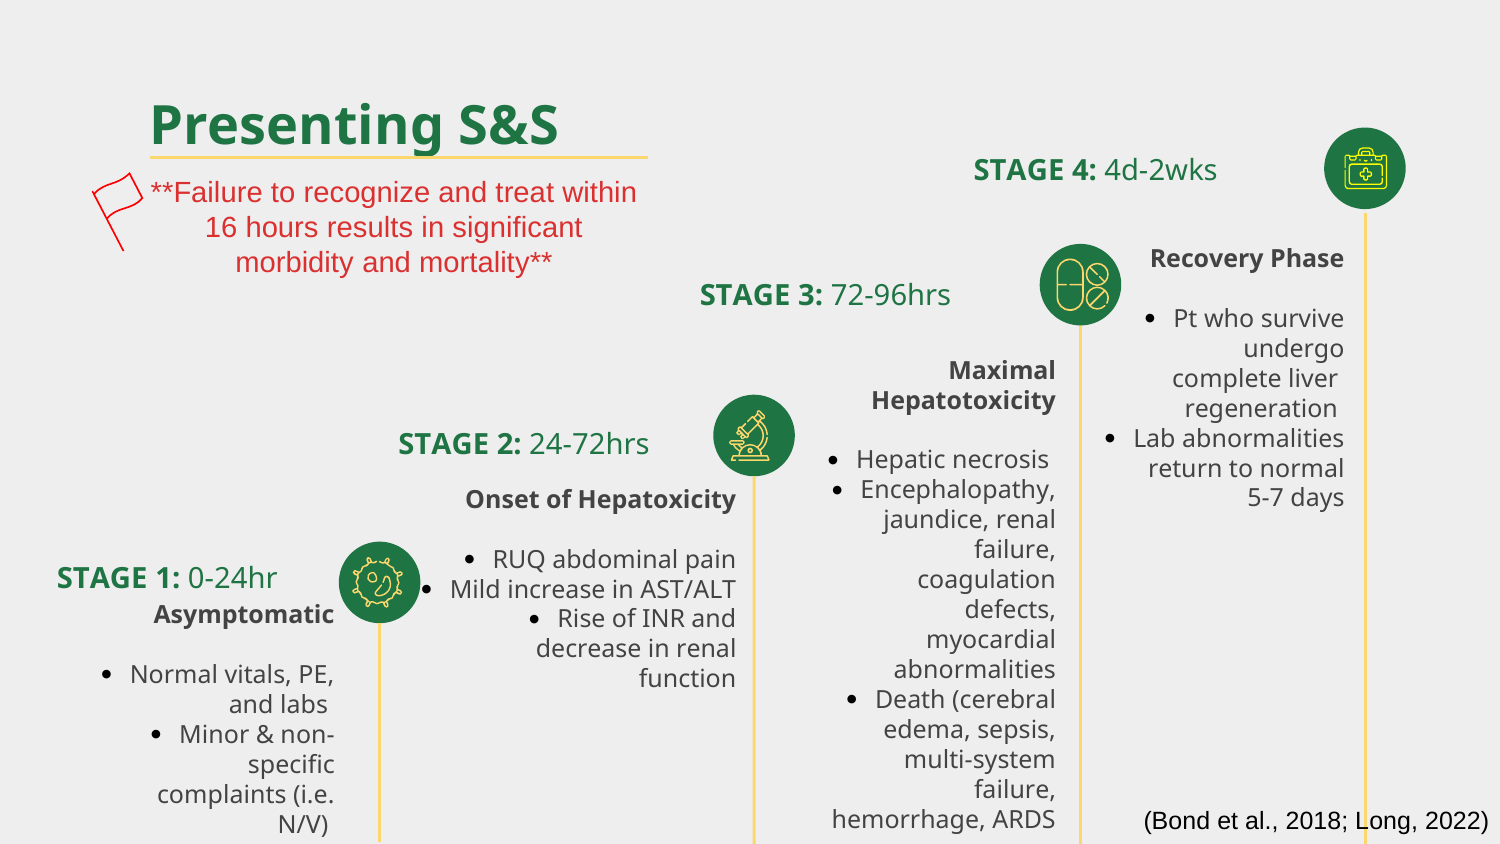

# Presenting S&S
STAGE 4: 4d-2wks
**Failure to recognize and treat within 16 hours results in significant morbidity and mortality**
Recovery Phase
Pt who survive undergo complete liver regeneration
Lab abnormalities return to normal 5-7 days
STAGE 3: 72-96hrs
Maximal Hepatotoxicity
Hepatic necrosis
Encephalopathy, jaundice, renal failure, coagulation defects, myocardial abnormalities
Death (cerebral edema, sepsis, multi-system failure, hemorrhage, ARDS
STAGE 2: 24-72hrs
Onset of Hepatoxicity
RUQ abdominal pain
Mild increase in AST/ALT
Rise of INR and decrease in renal function
STAGE 1: 0-24hr
Asymptomatic
Normal vitals, PE, and labs
Minor & non-specific complaints (i.e. N/V)
(Bond et al., 2018; Long, 2022)